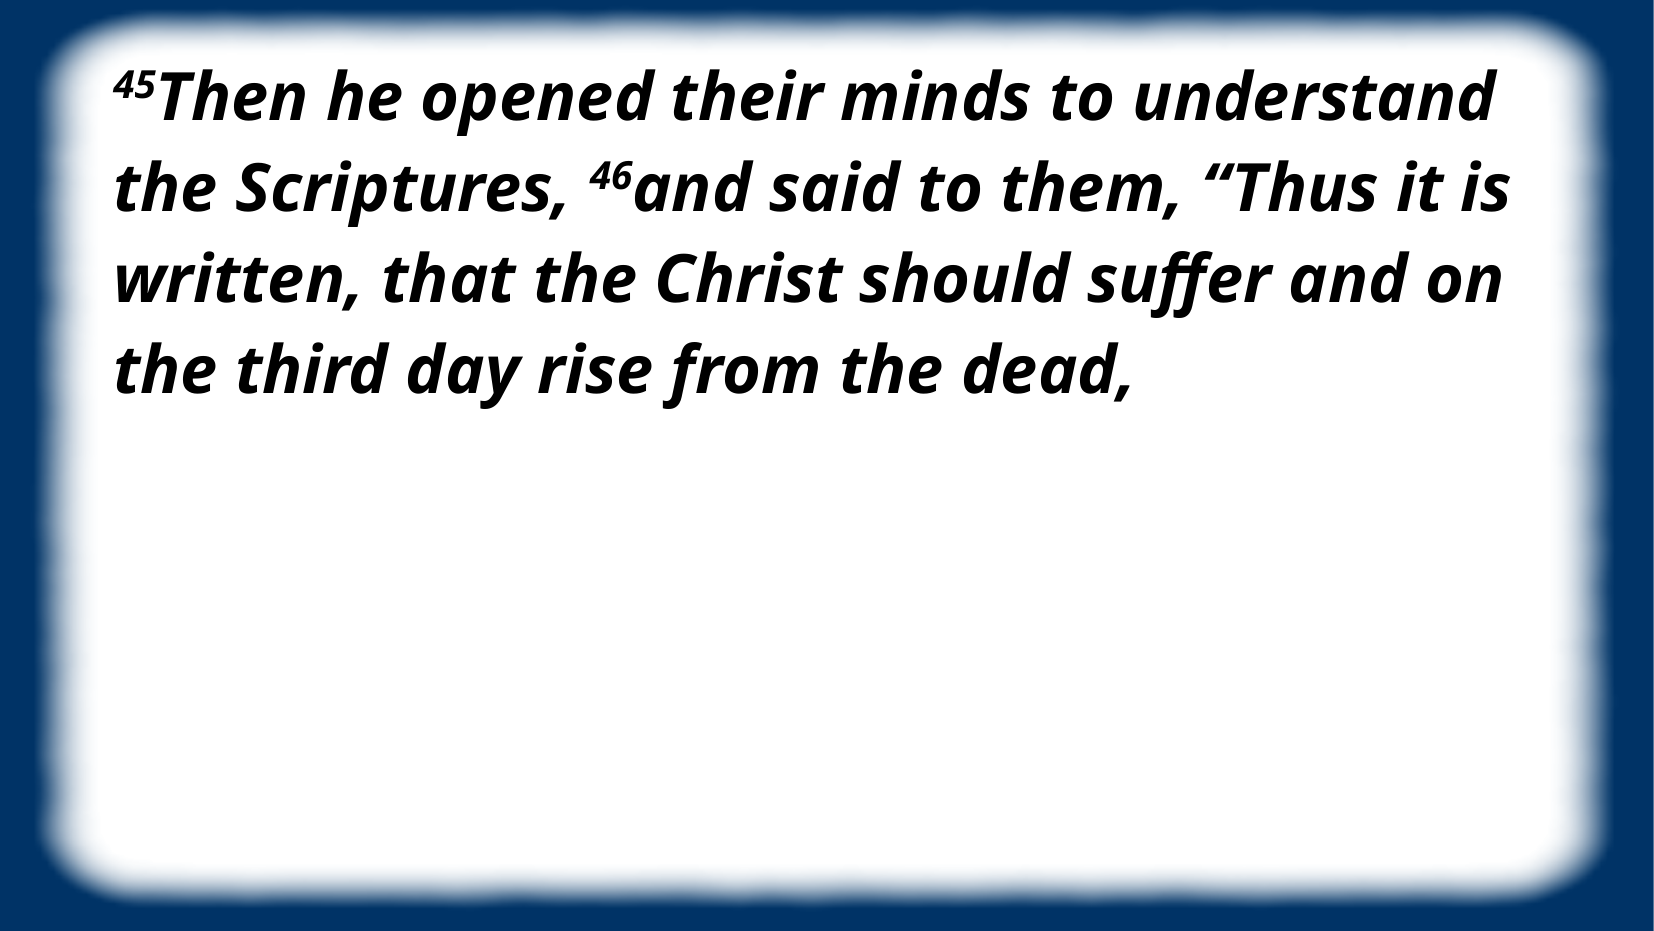

45Then he opened their minds to understand the Scriptures, 46and said to them, “Thus it is written, that the Christ should suffer and on the third day rise from the dead,